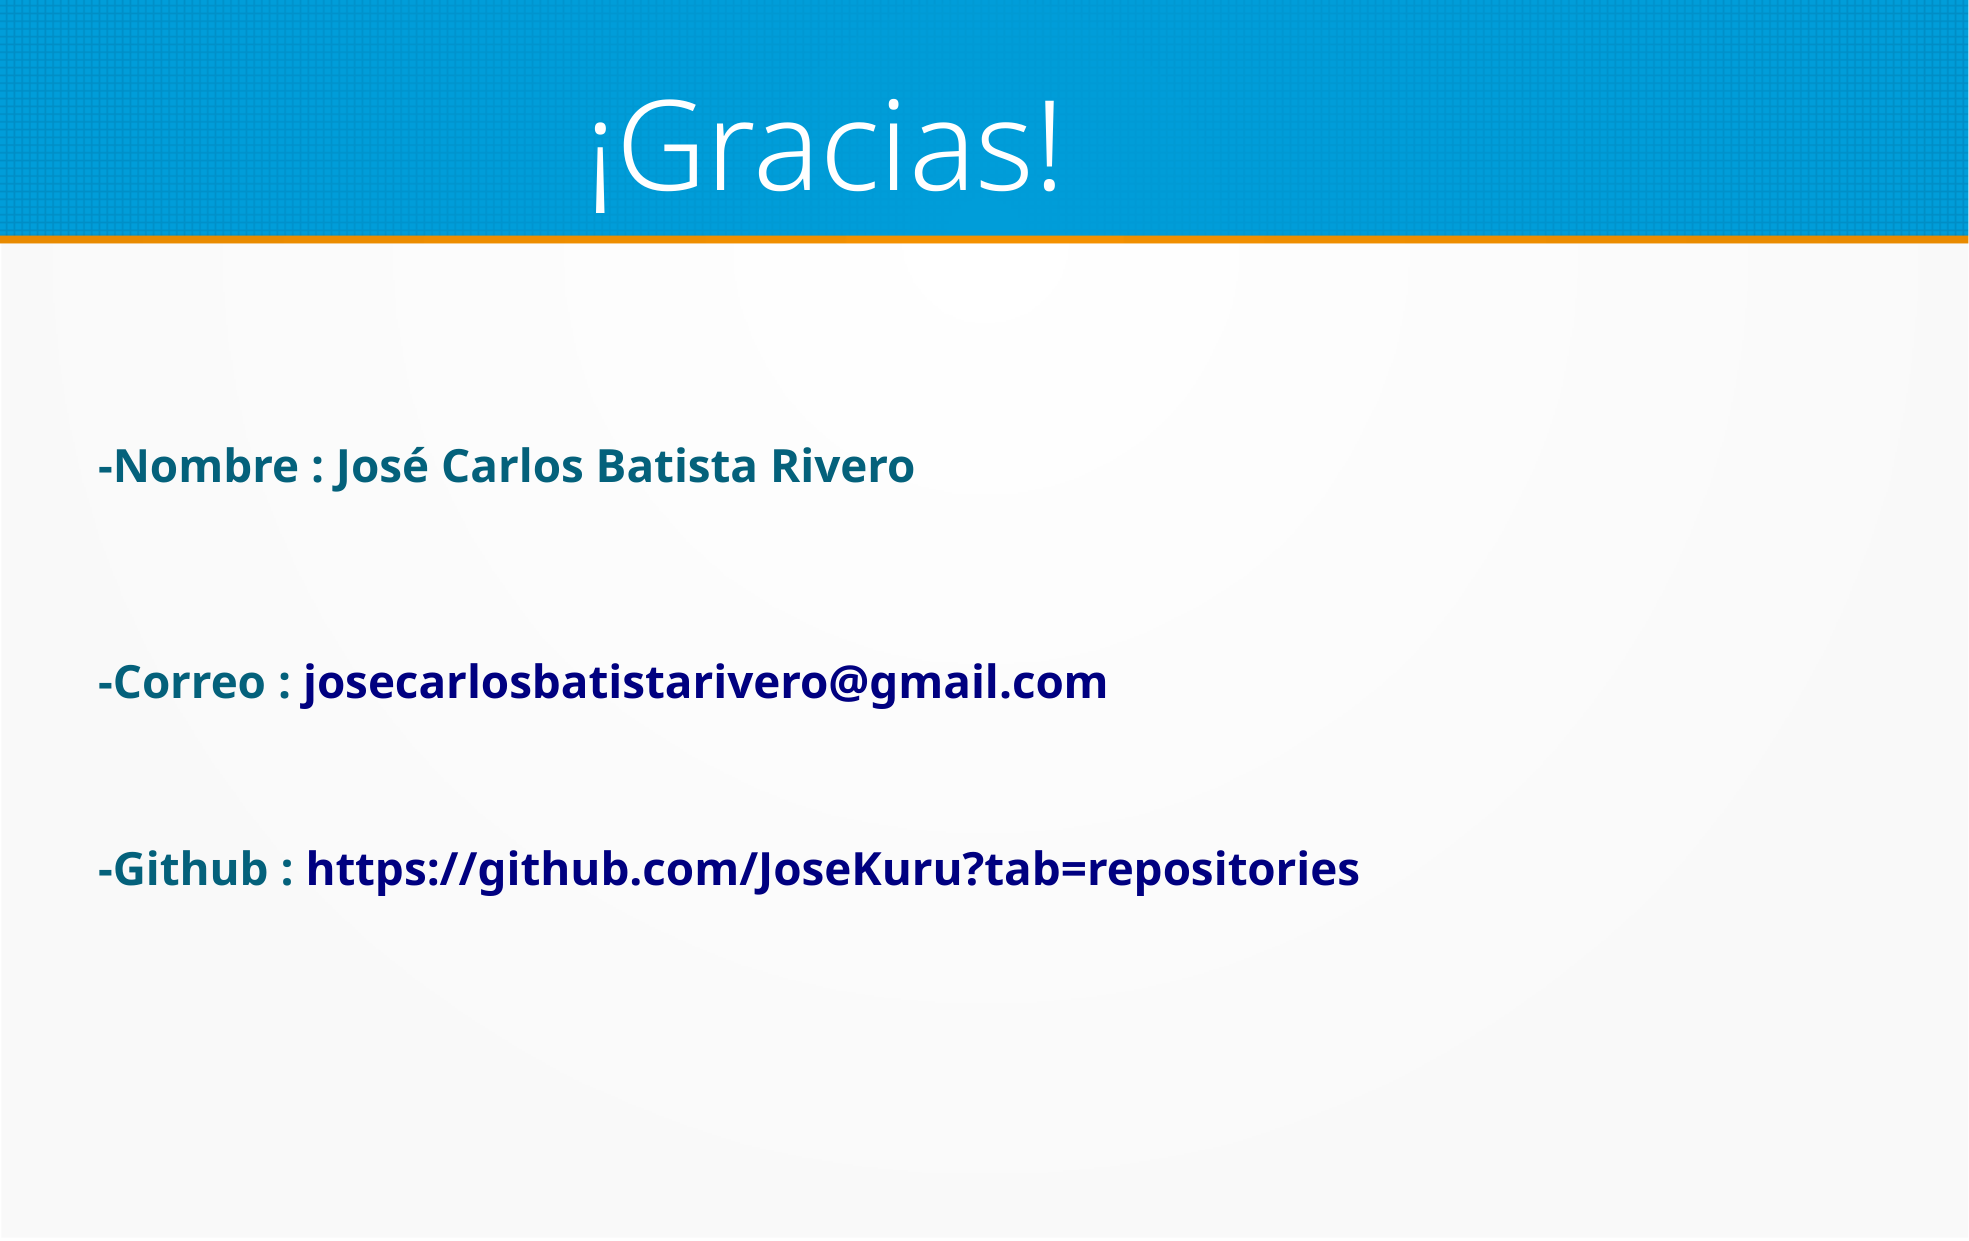

# ¡Gracias!
-Nombre : José Carlos Batista Rivero
-Correo : josecarlosbatistarivero@gmail.com
-Github : https://github.com/JoseKuru?tab=repositories